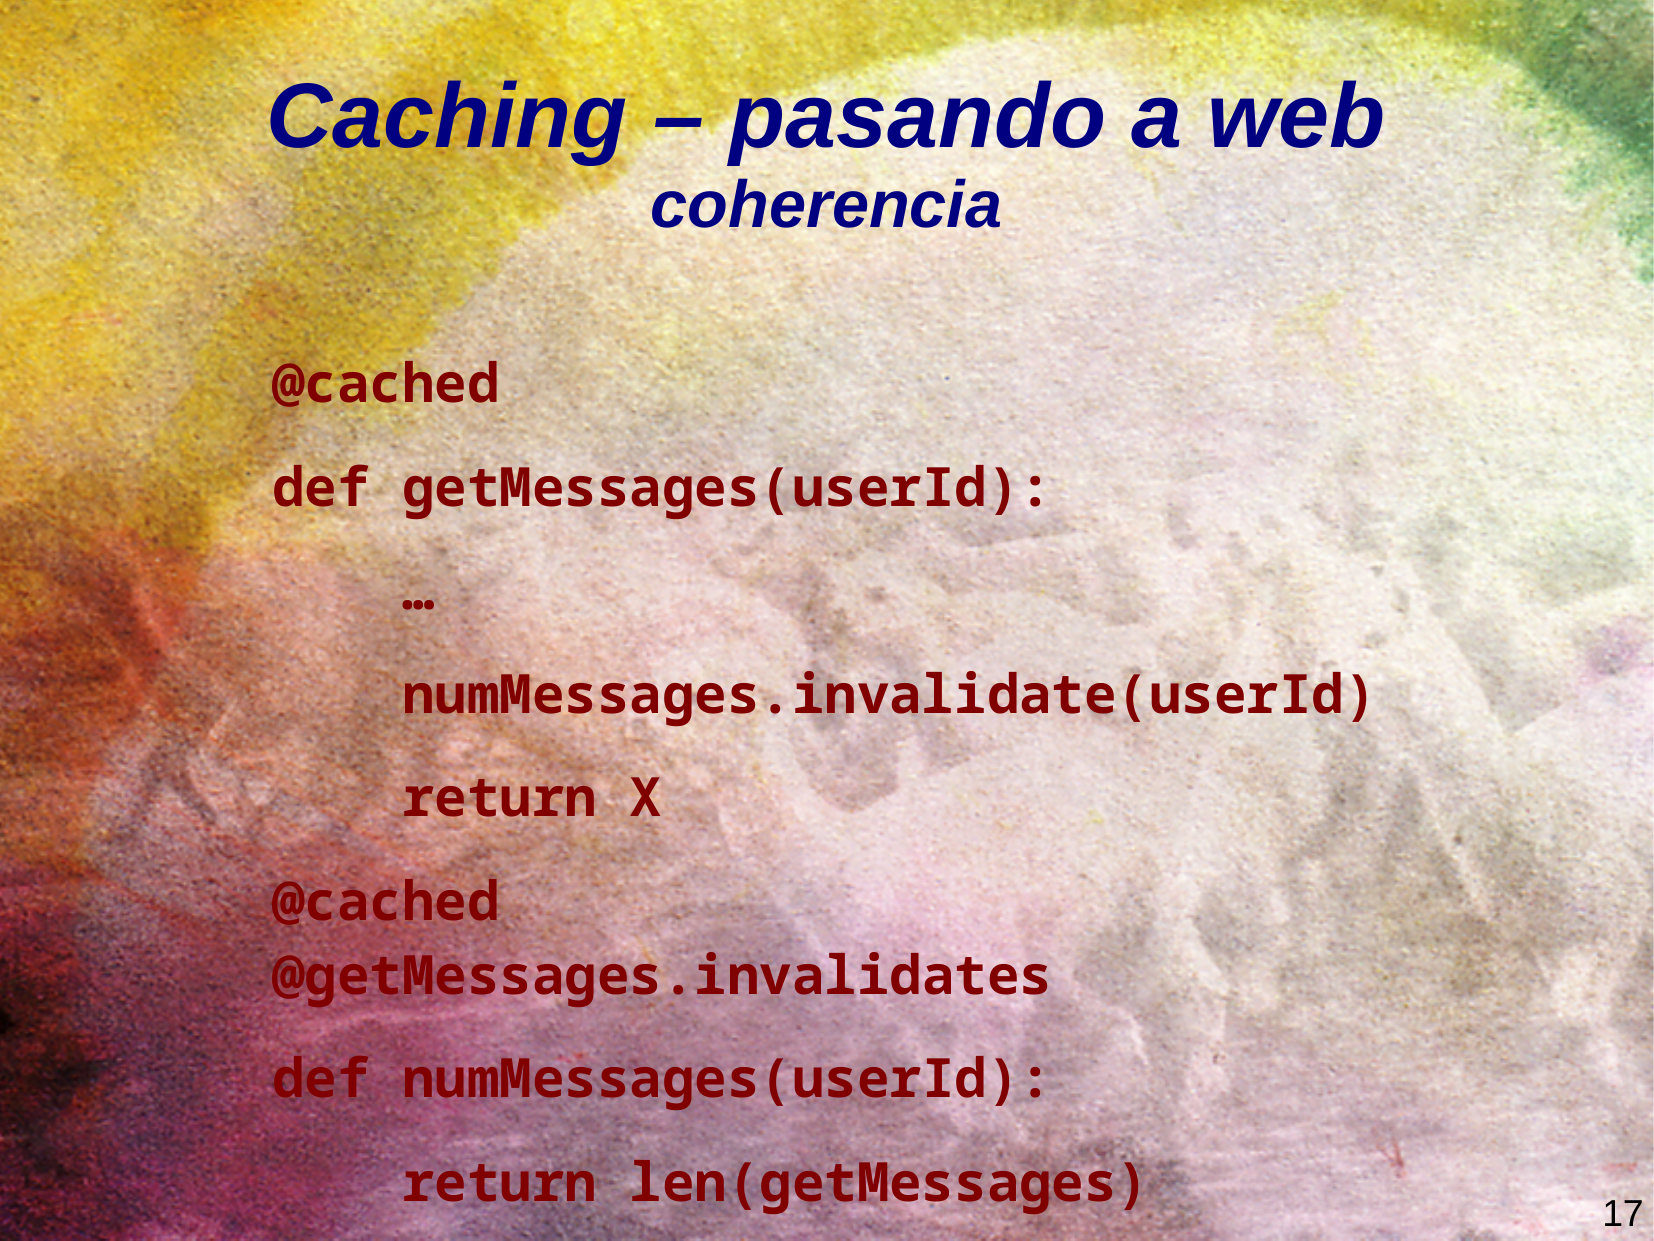

# Caching – pasando a web coherencia
@cached
def getMessages(userId):
 …
 numMessages.invalidate(userId)
 return X
@cached
@getMessages.invalidates
def numMessages(userId):
 return len(getMessages)
17